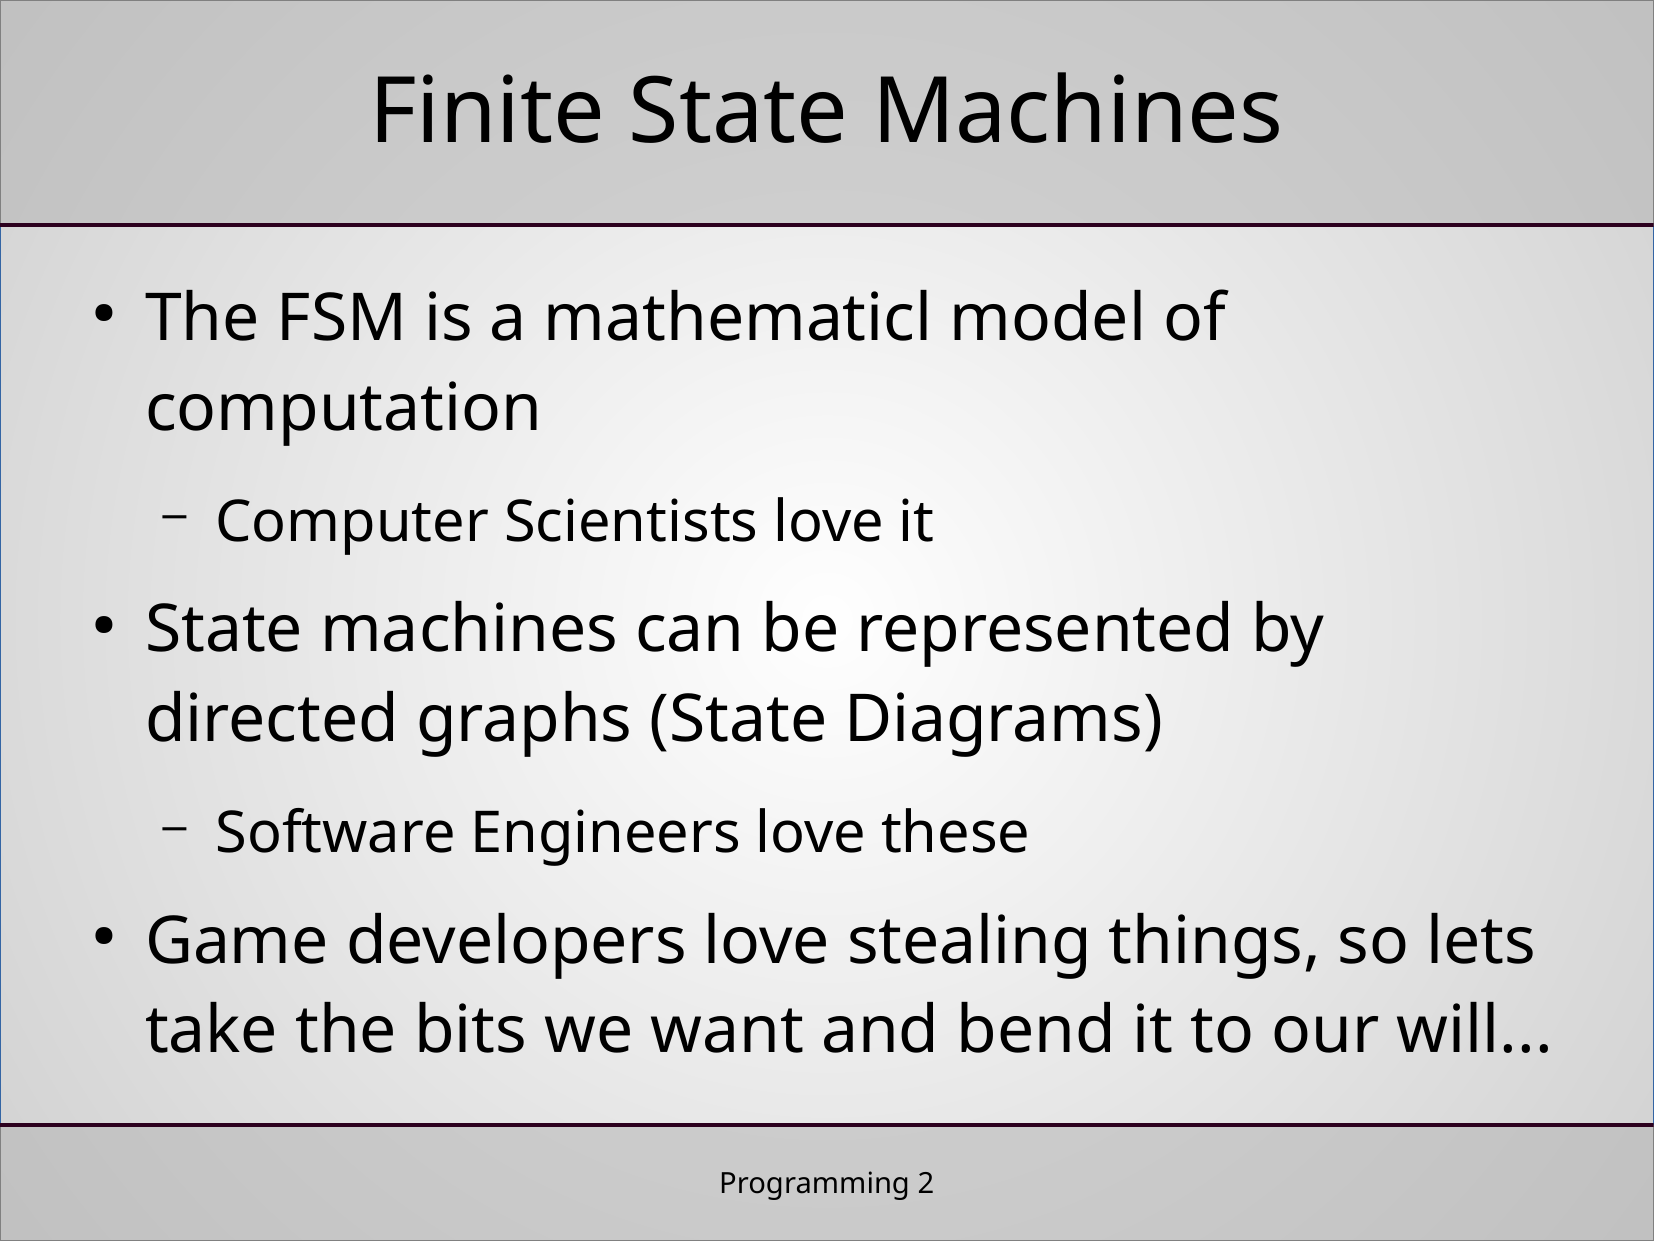

# Finite State Machines
The FSM is a mathematicl model of computation
Computer Scientists love it
State machines can be represented by directed graphs (State Diagrams)
Software Engineers love these
Game developers love stealing things, so lets take the bits we want and bend it to our will...